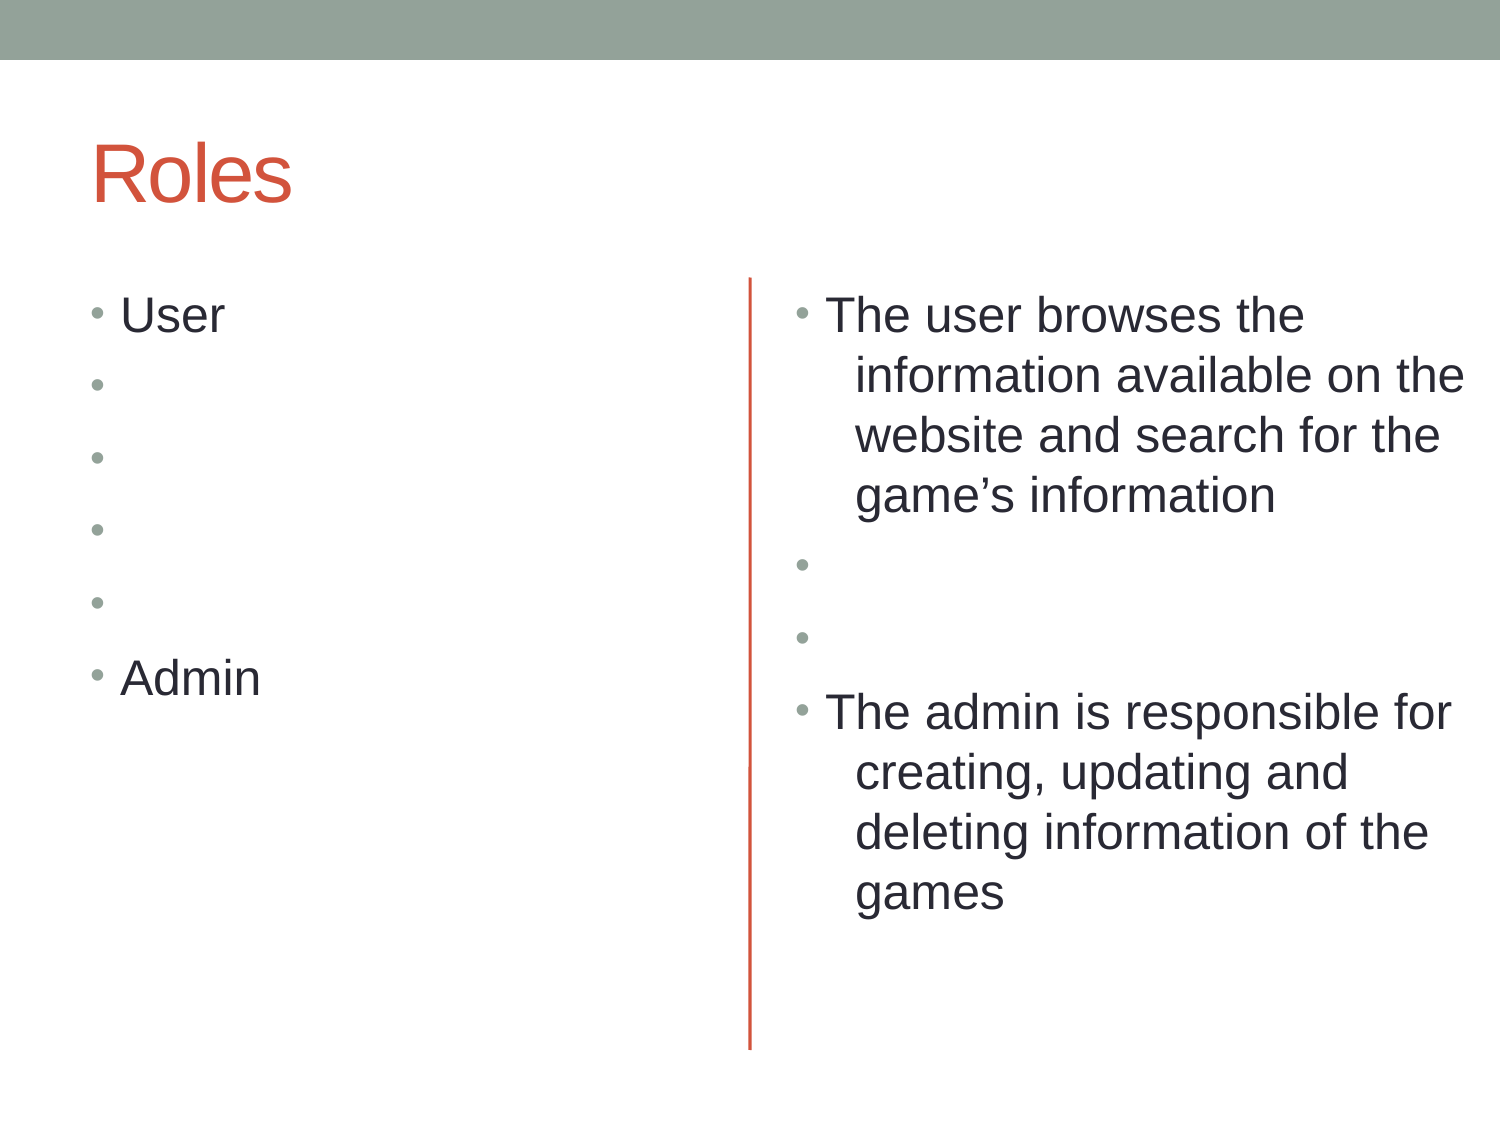

# Roles
User
Admin
The user browses the information available on the website and search for the game’s information
The admin is responsible for creating, updating and deleting information of the games